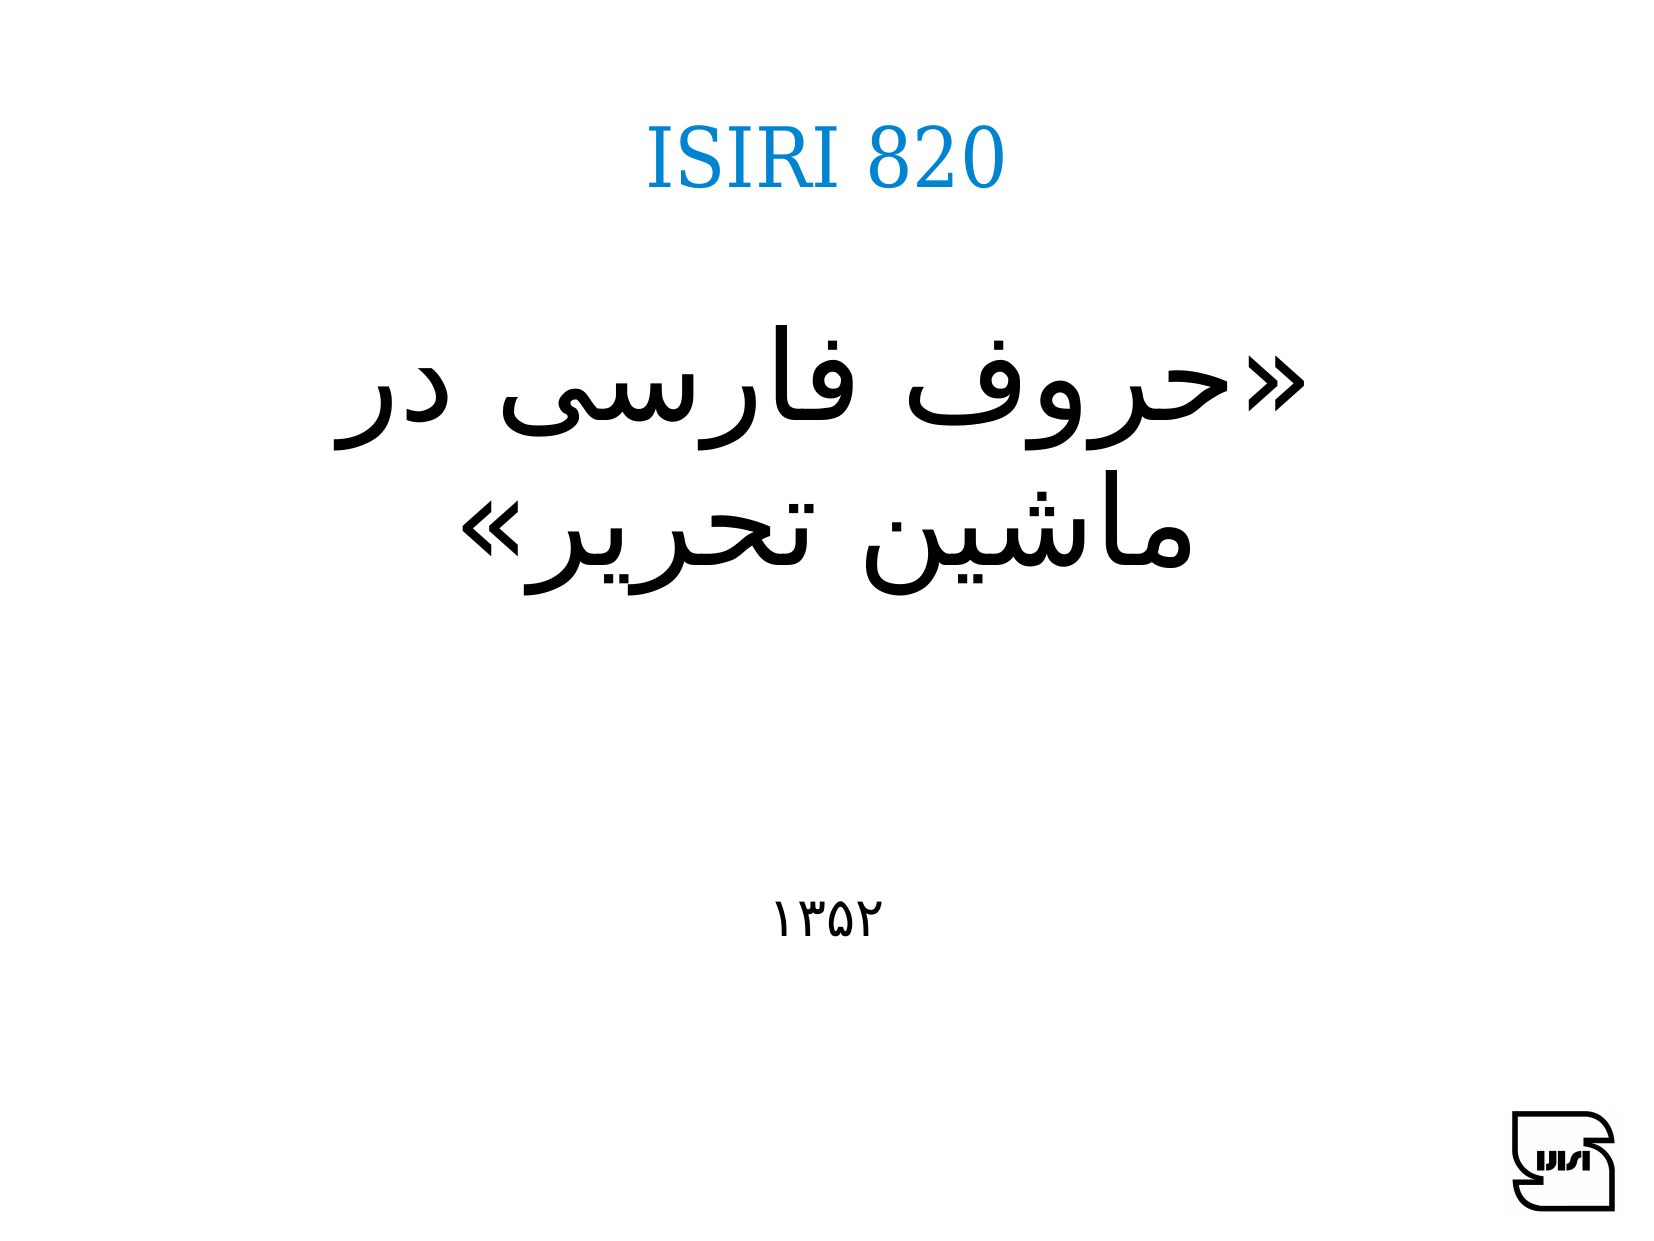

ISIRI 820
«حروف فارسی در
ماشین تحریر»
۱۳۵۲